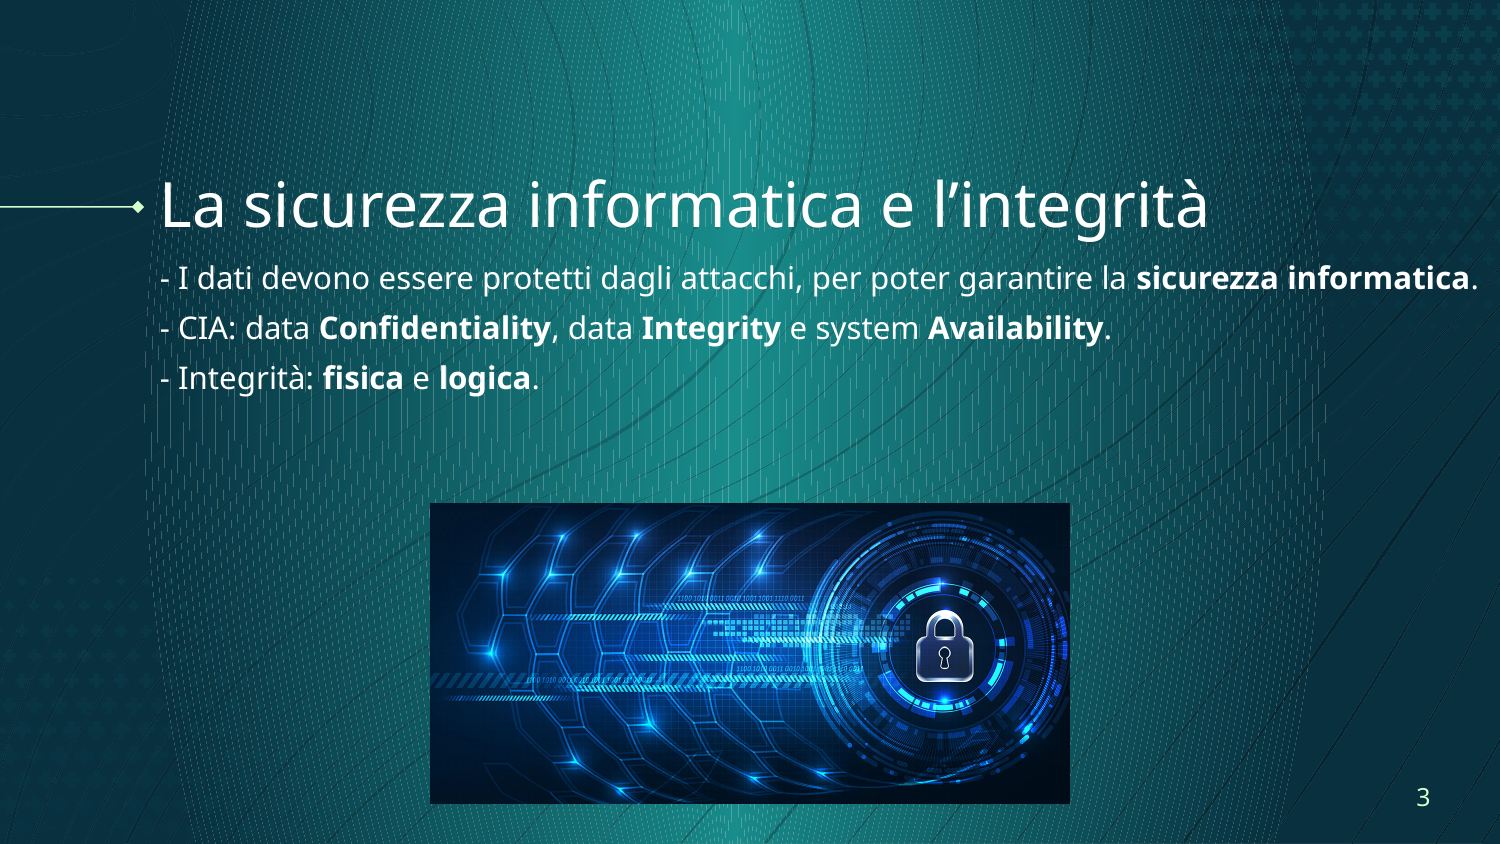

# La sicurezza informatica e l’integrità
- I dati devono essere protetti dagli attacchi, per poter garantire la sicurezza informatica.
- CIA: data Confidentiality, data Integrity e system Availability.
- Integrità: fisica e logica.